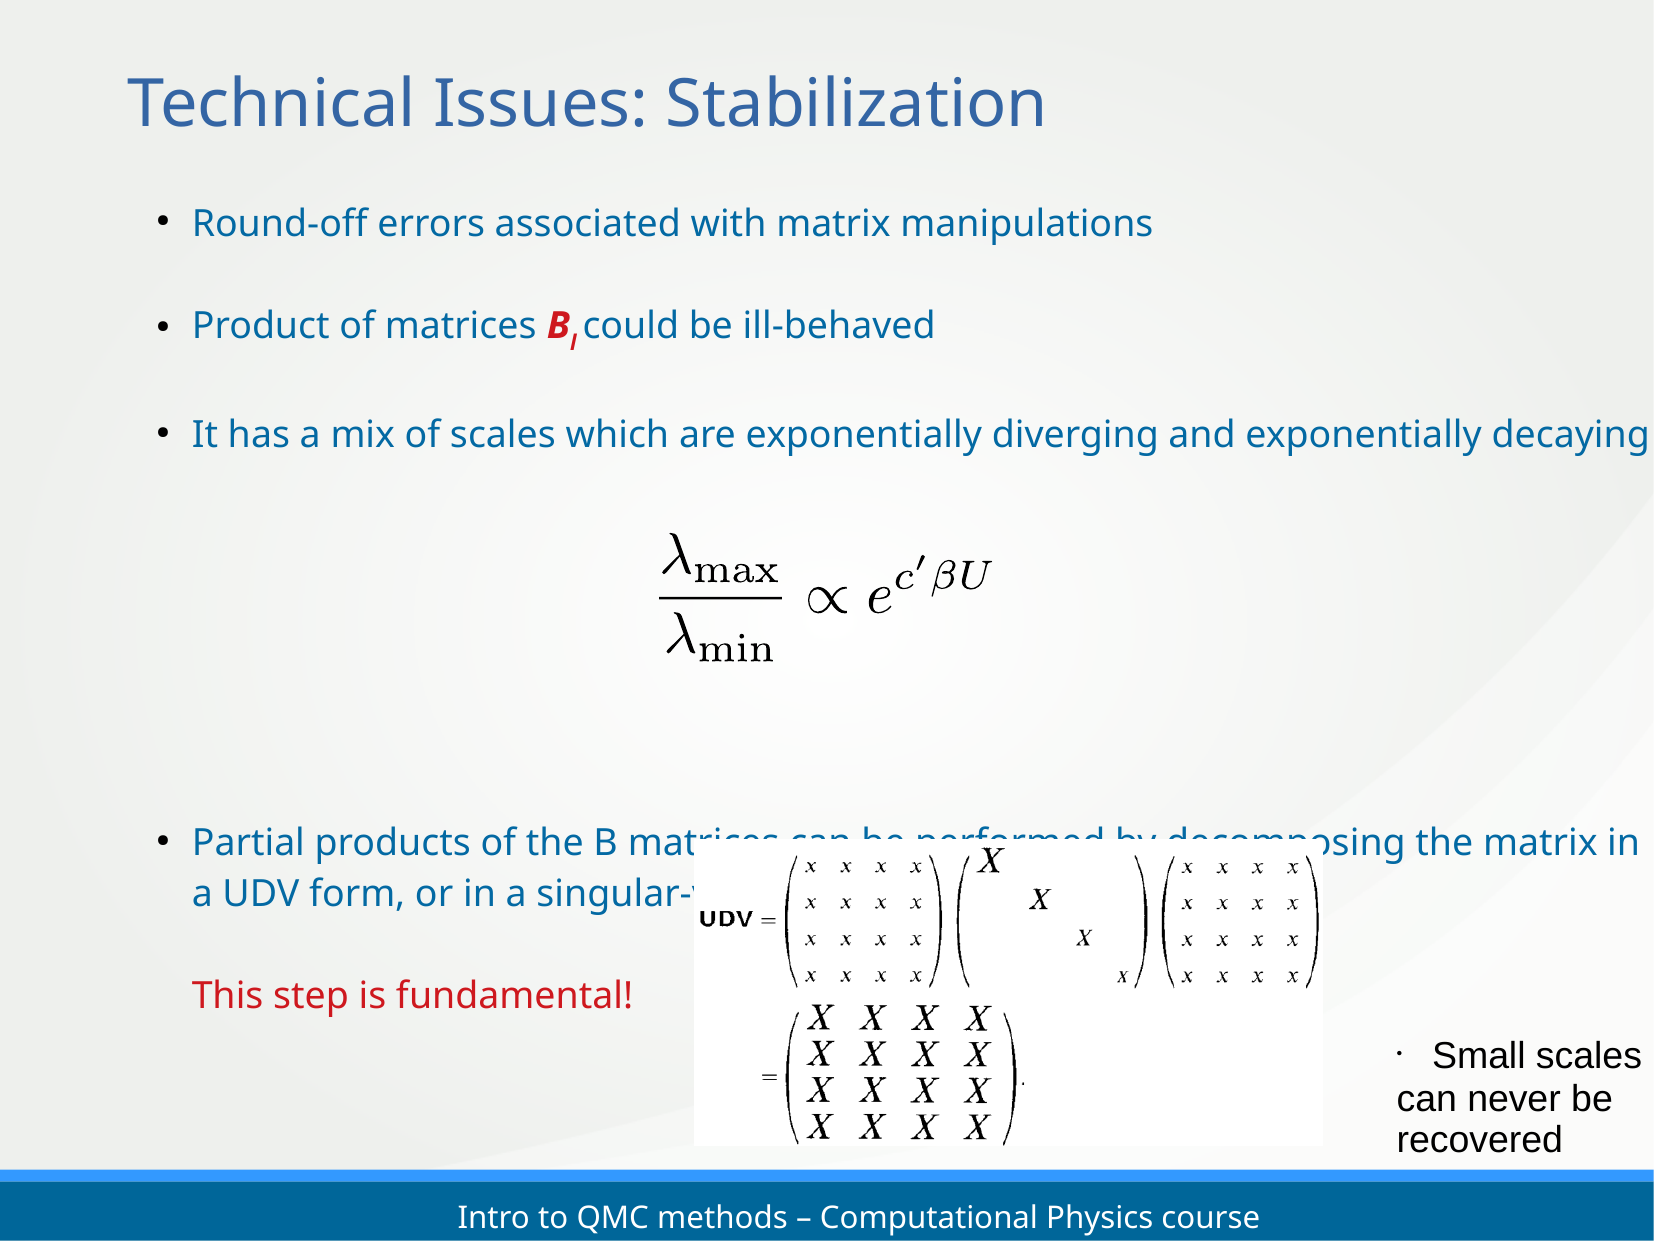

Technical Issues: Stabilization
Round-off errors associated with matrix manipulations
Product of matrices Bl could be ill-behaved
It has a mix of scales which are exponentially diverging and exponentially decaying
Partial products of the B matrices can be performed by decomposing the matrix in
a UDV form, or in a singular-value decomposition scheme (SVD)
This step is fundamental!
Small scales
can never be
recovered